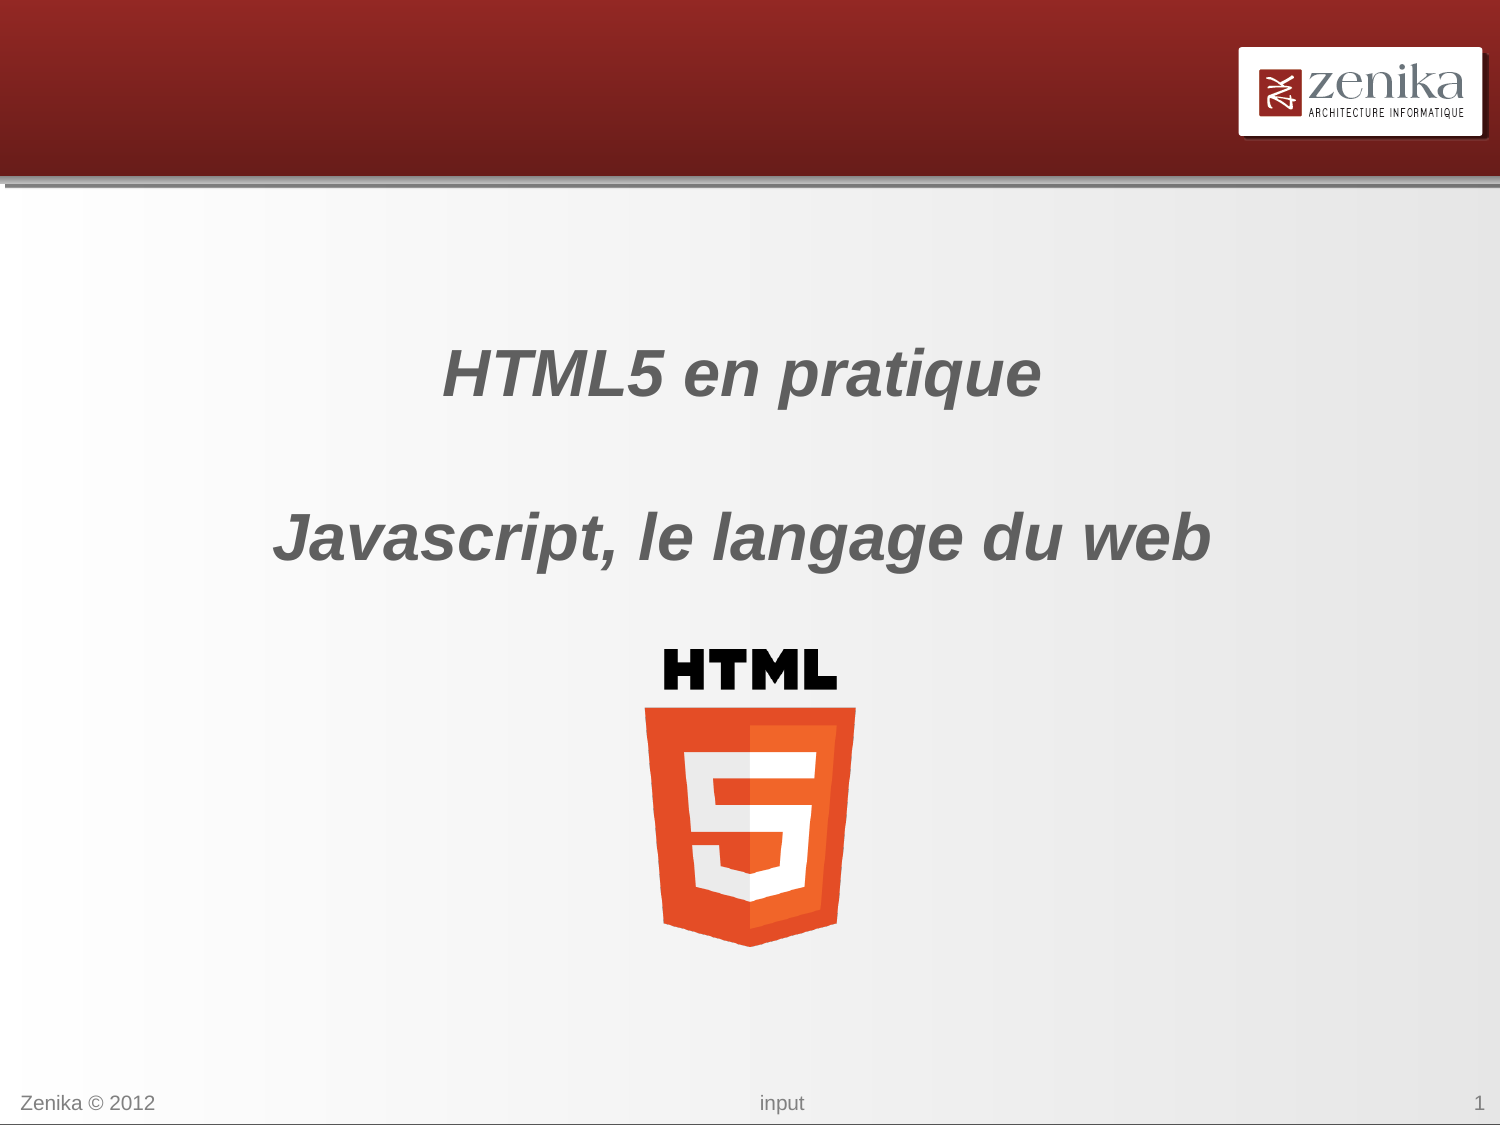

#
HTML5 en pratique
Javascript, le langage du web